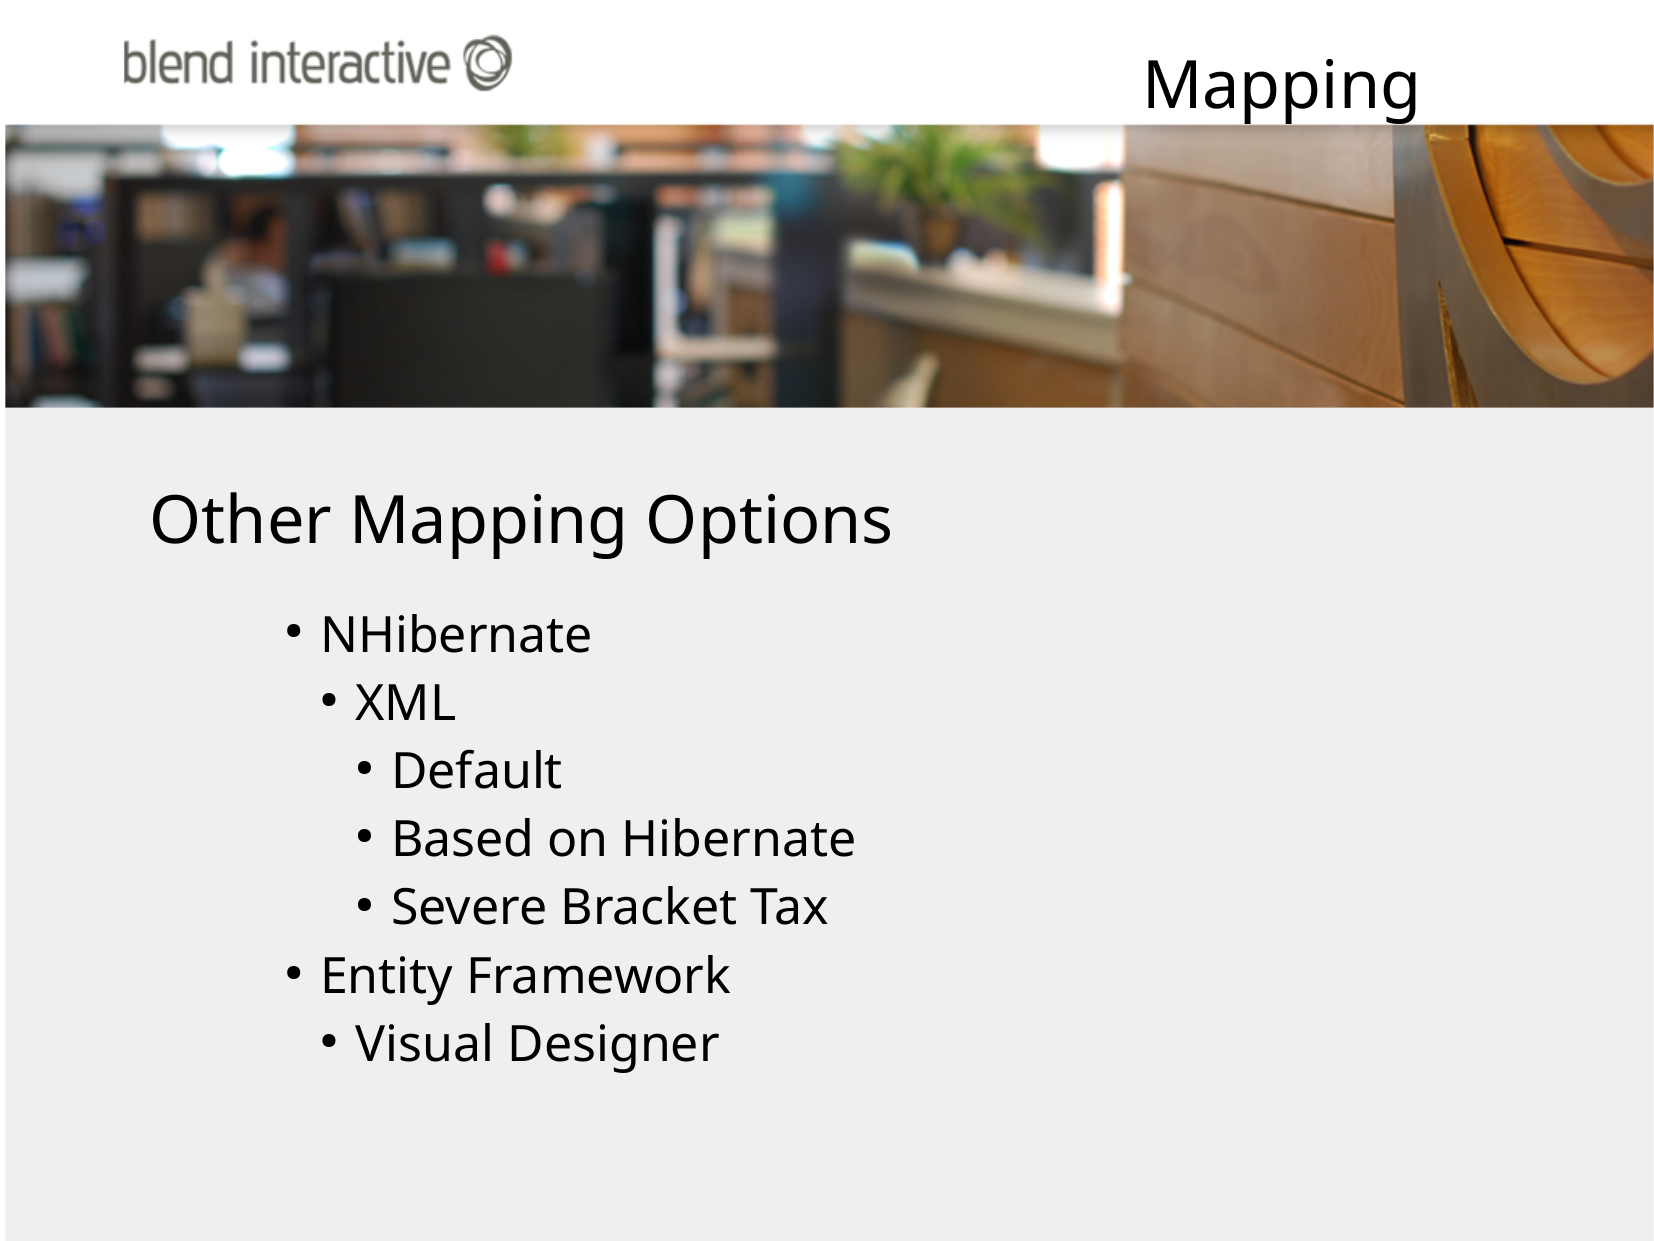

Mapping
Other Mapping Options
NHibernate
XML
Default
Based on Hibernate
Severe Bracket Tax
Entity Framework
Visual Designer